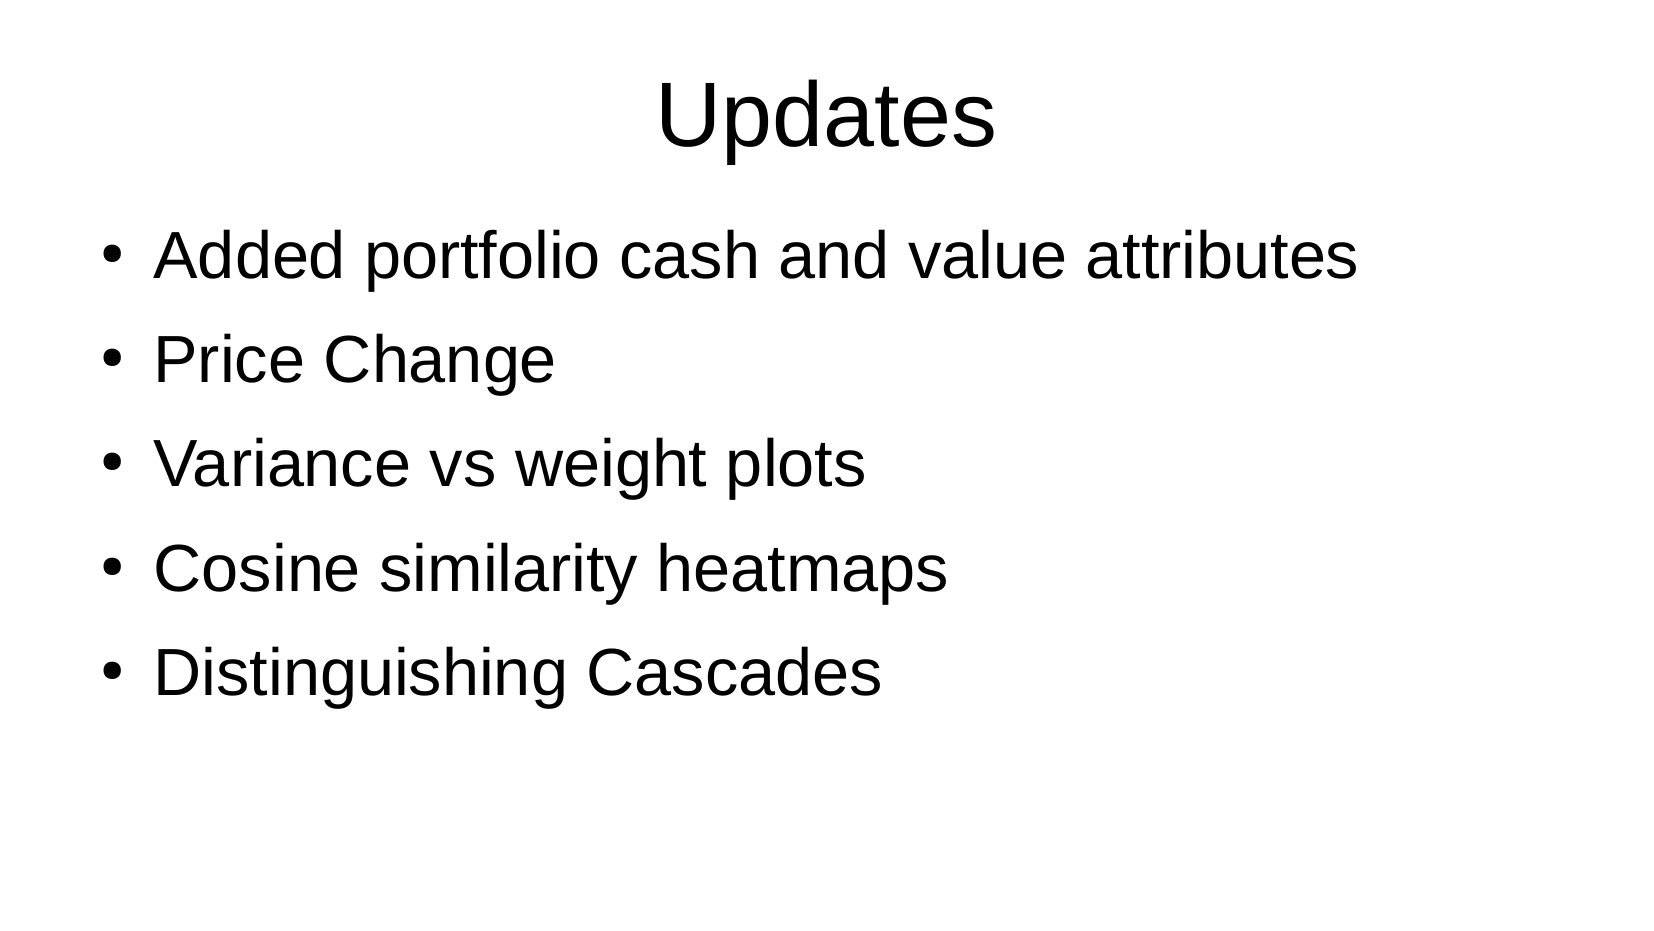

# Updates
Added portfolio cash and value attributes
Price Change
Variance vs weight plots
Cosine similarity heatmaps
Distinguishing Cascades